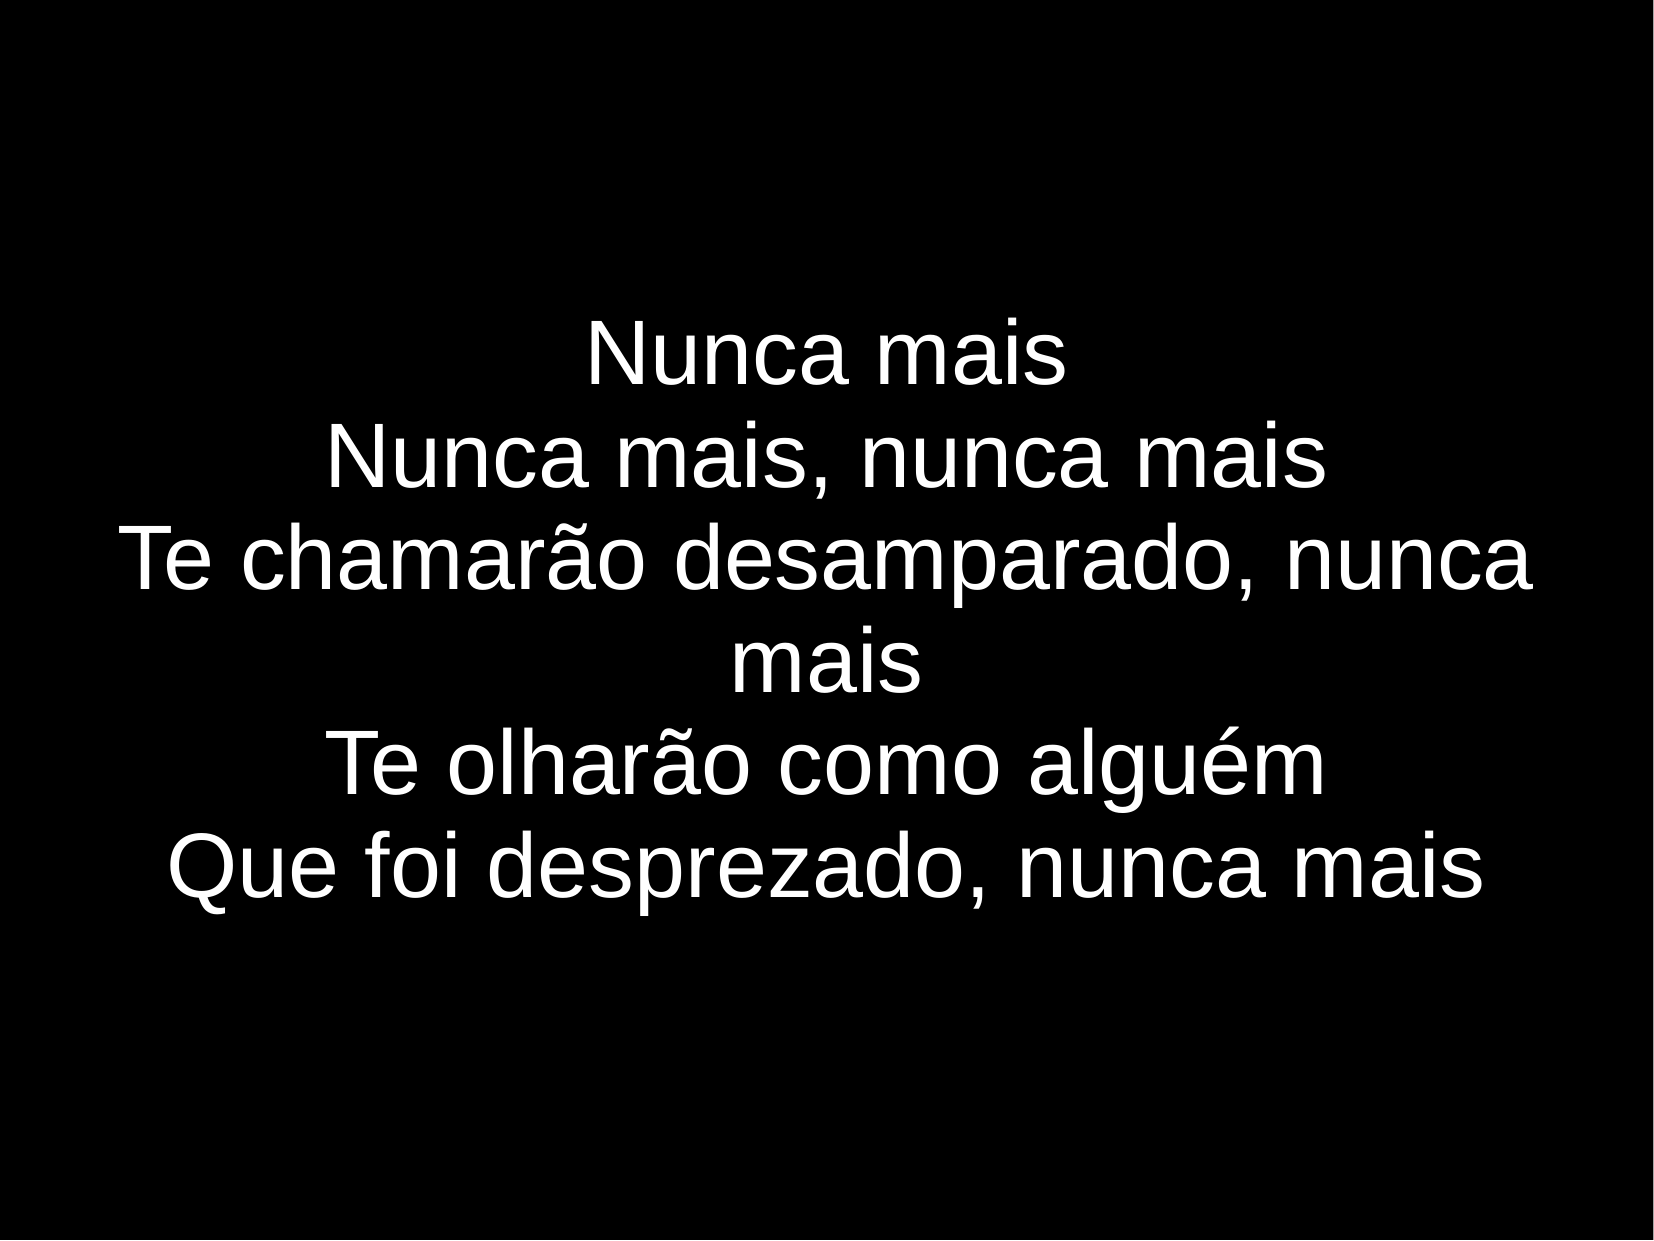

# Nunca mais
Nunca mais, nunca mais
Te chamarão desamparado, nunca mais
Te olharão como alguém
Que foi desprezado, nunca mais